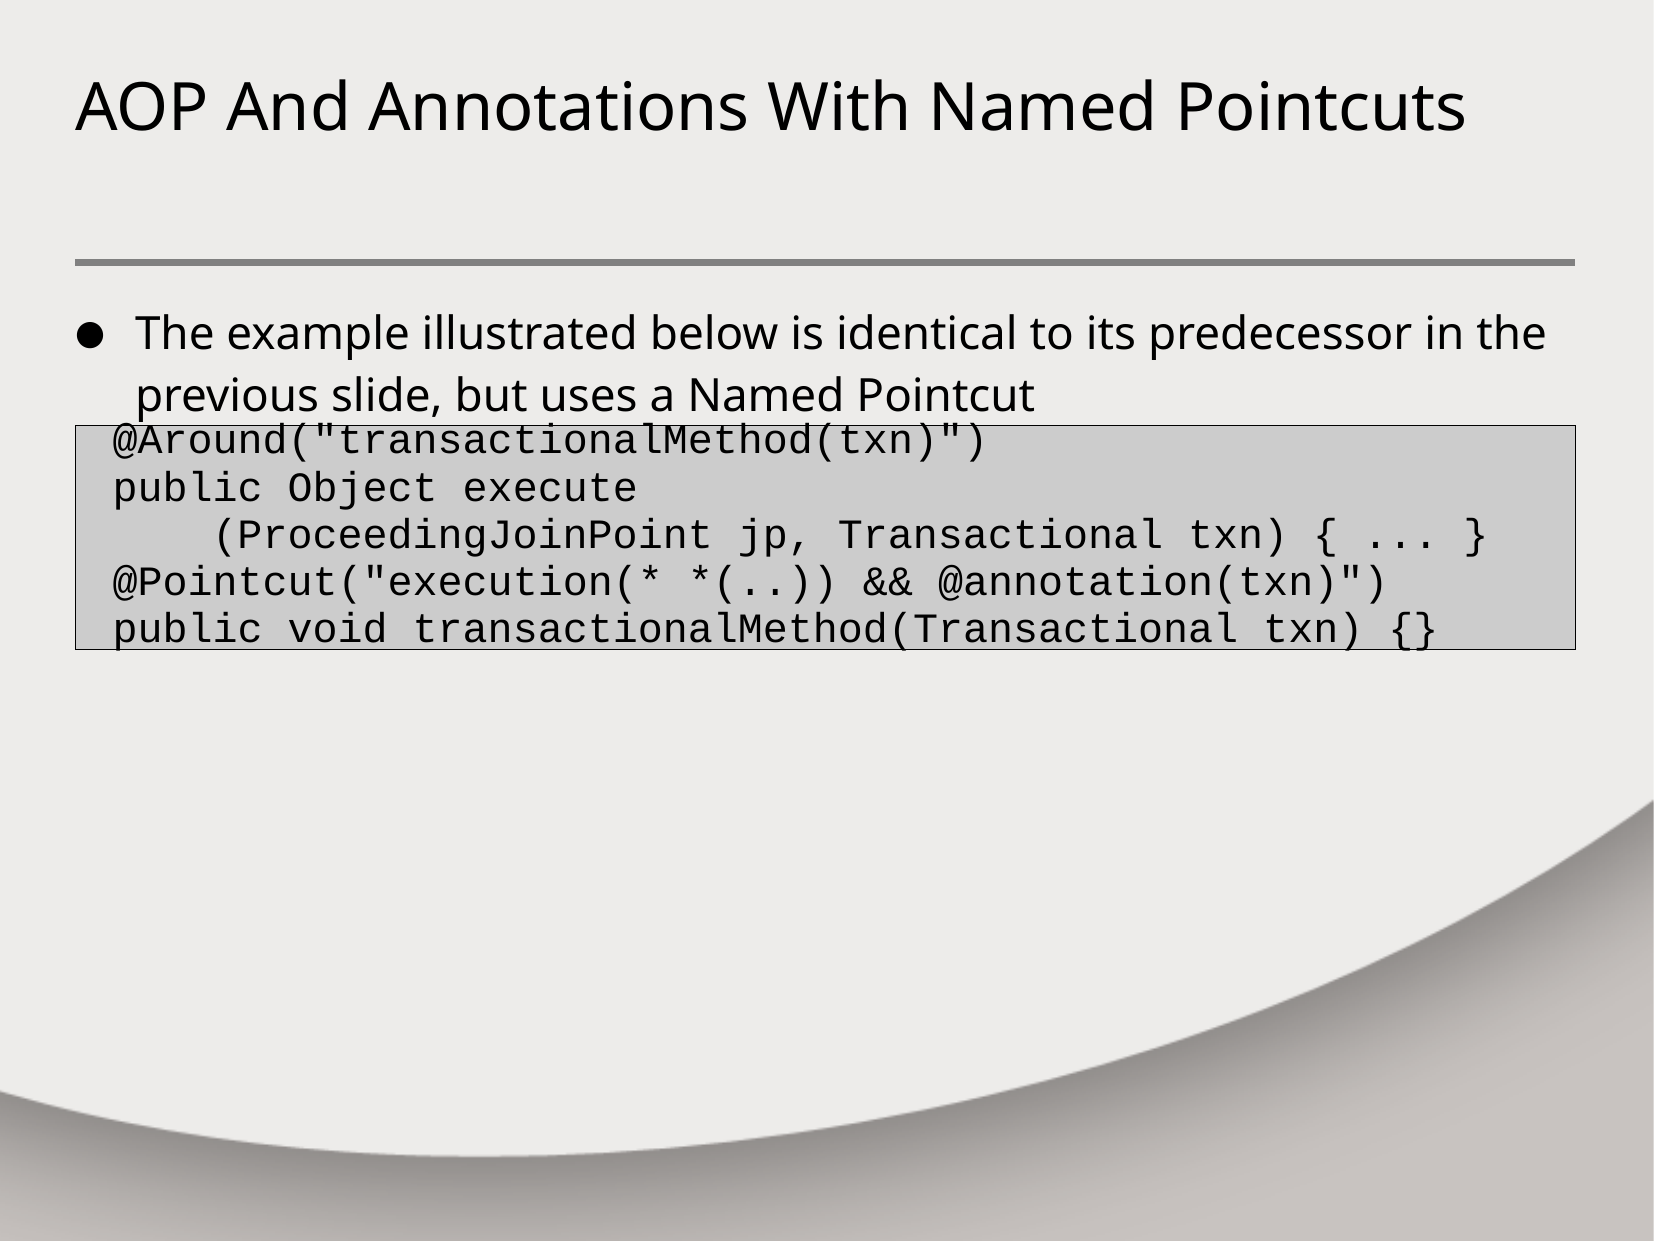

# AOP And Annotations With Named Pointcuts
The example illustrated below is identical to its predecessor in the previous slide, but uses a Named Pointcut
@Around("transactionalMethod(txn)")
public Object execute
 (ProceedingJoinPoint jp, Transactional txn) { ... }
@Pointcut("execution(* *(..)) && @annotation(txn)")
public void transactionalMethod(Transactional txn) {}